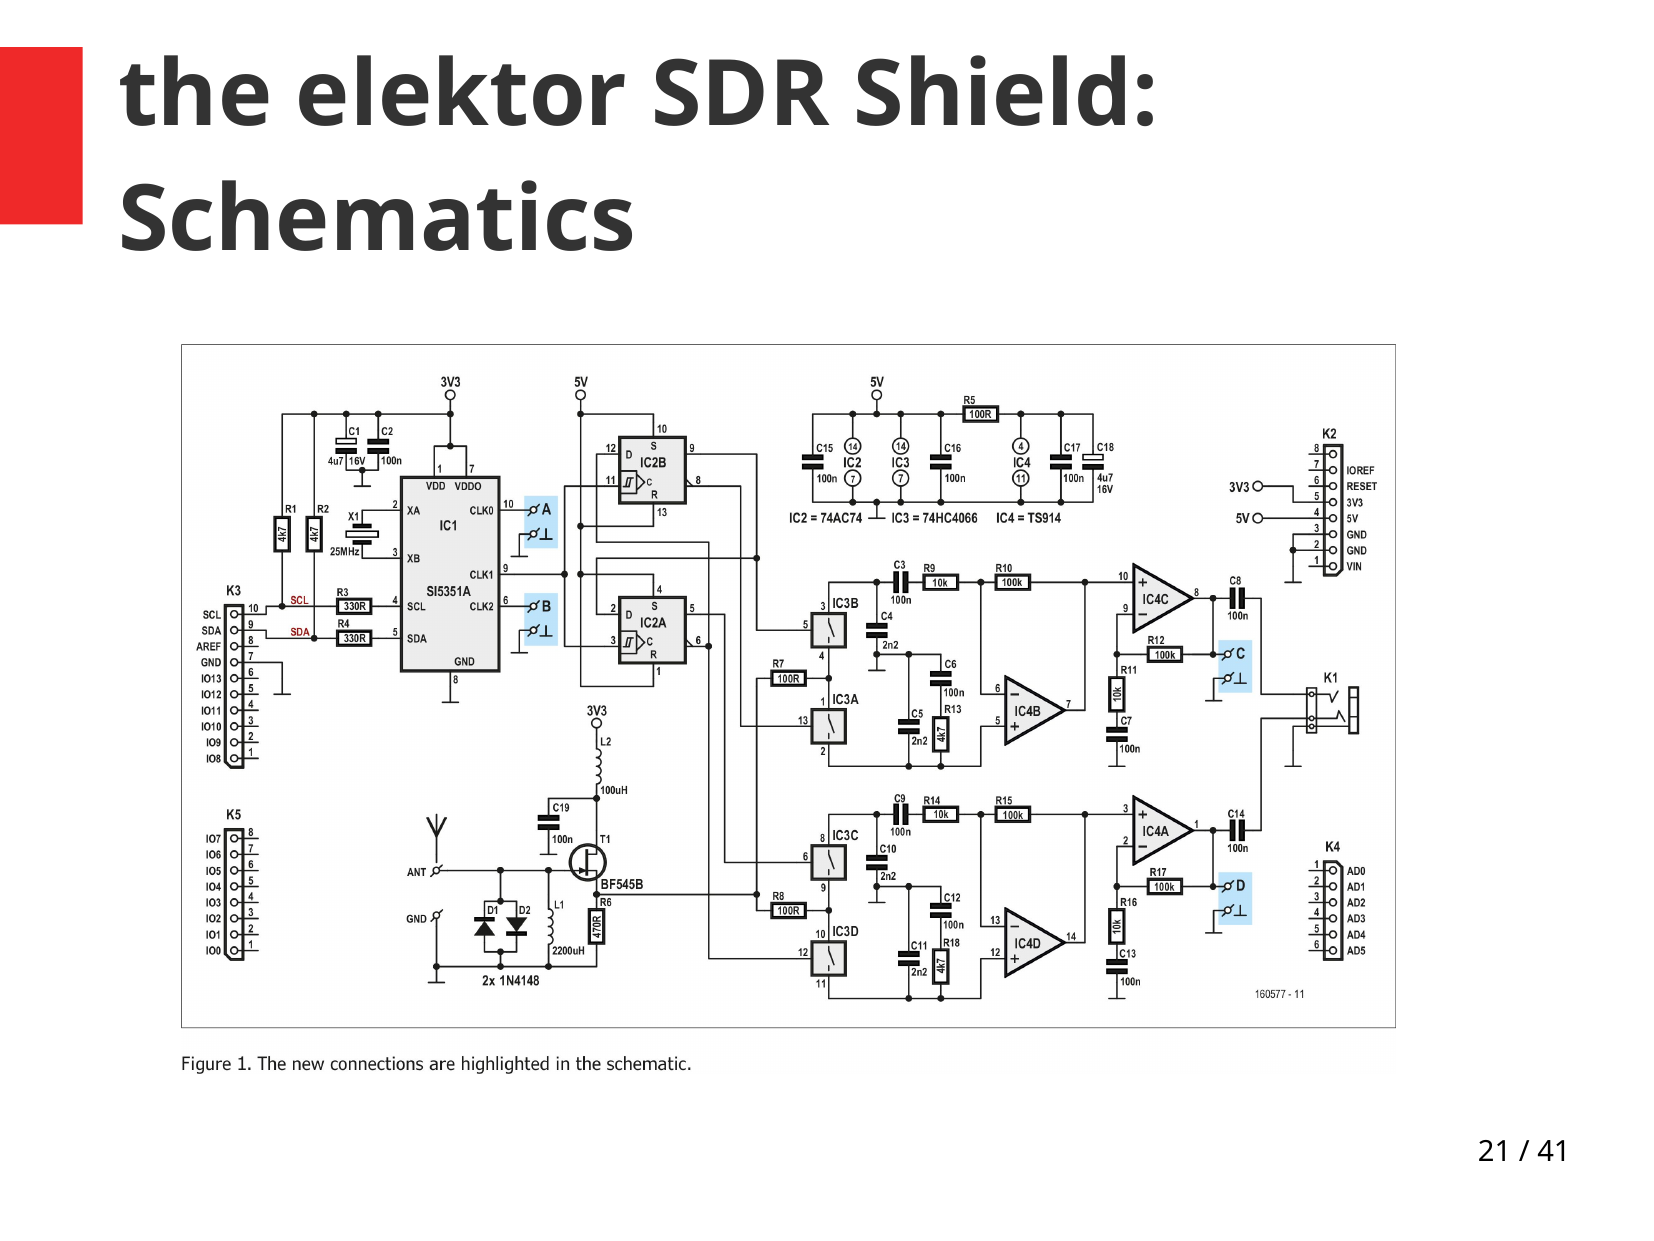

# the elektor SDR Shield: Schematics
21